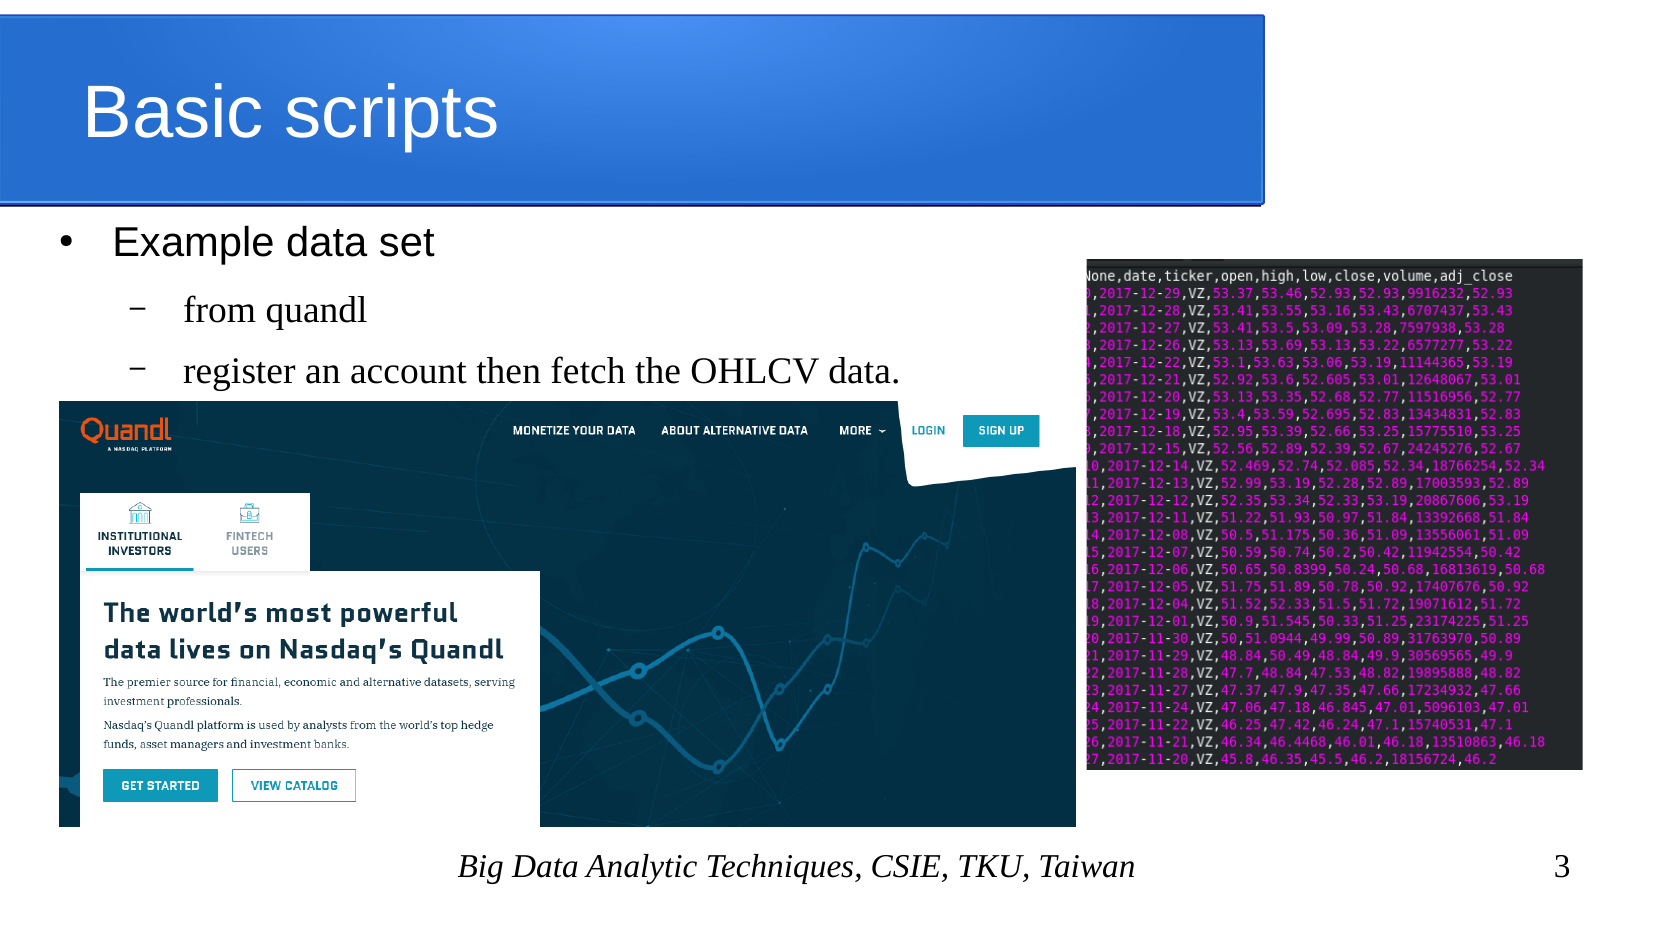

# Basic scripts
Example data set
from quandl
register an account then fetch the OHLCV data.
Big Data Analytic Techniques, CSIE, TKU, Taiwan
3